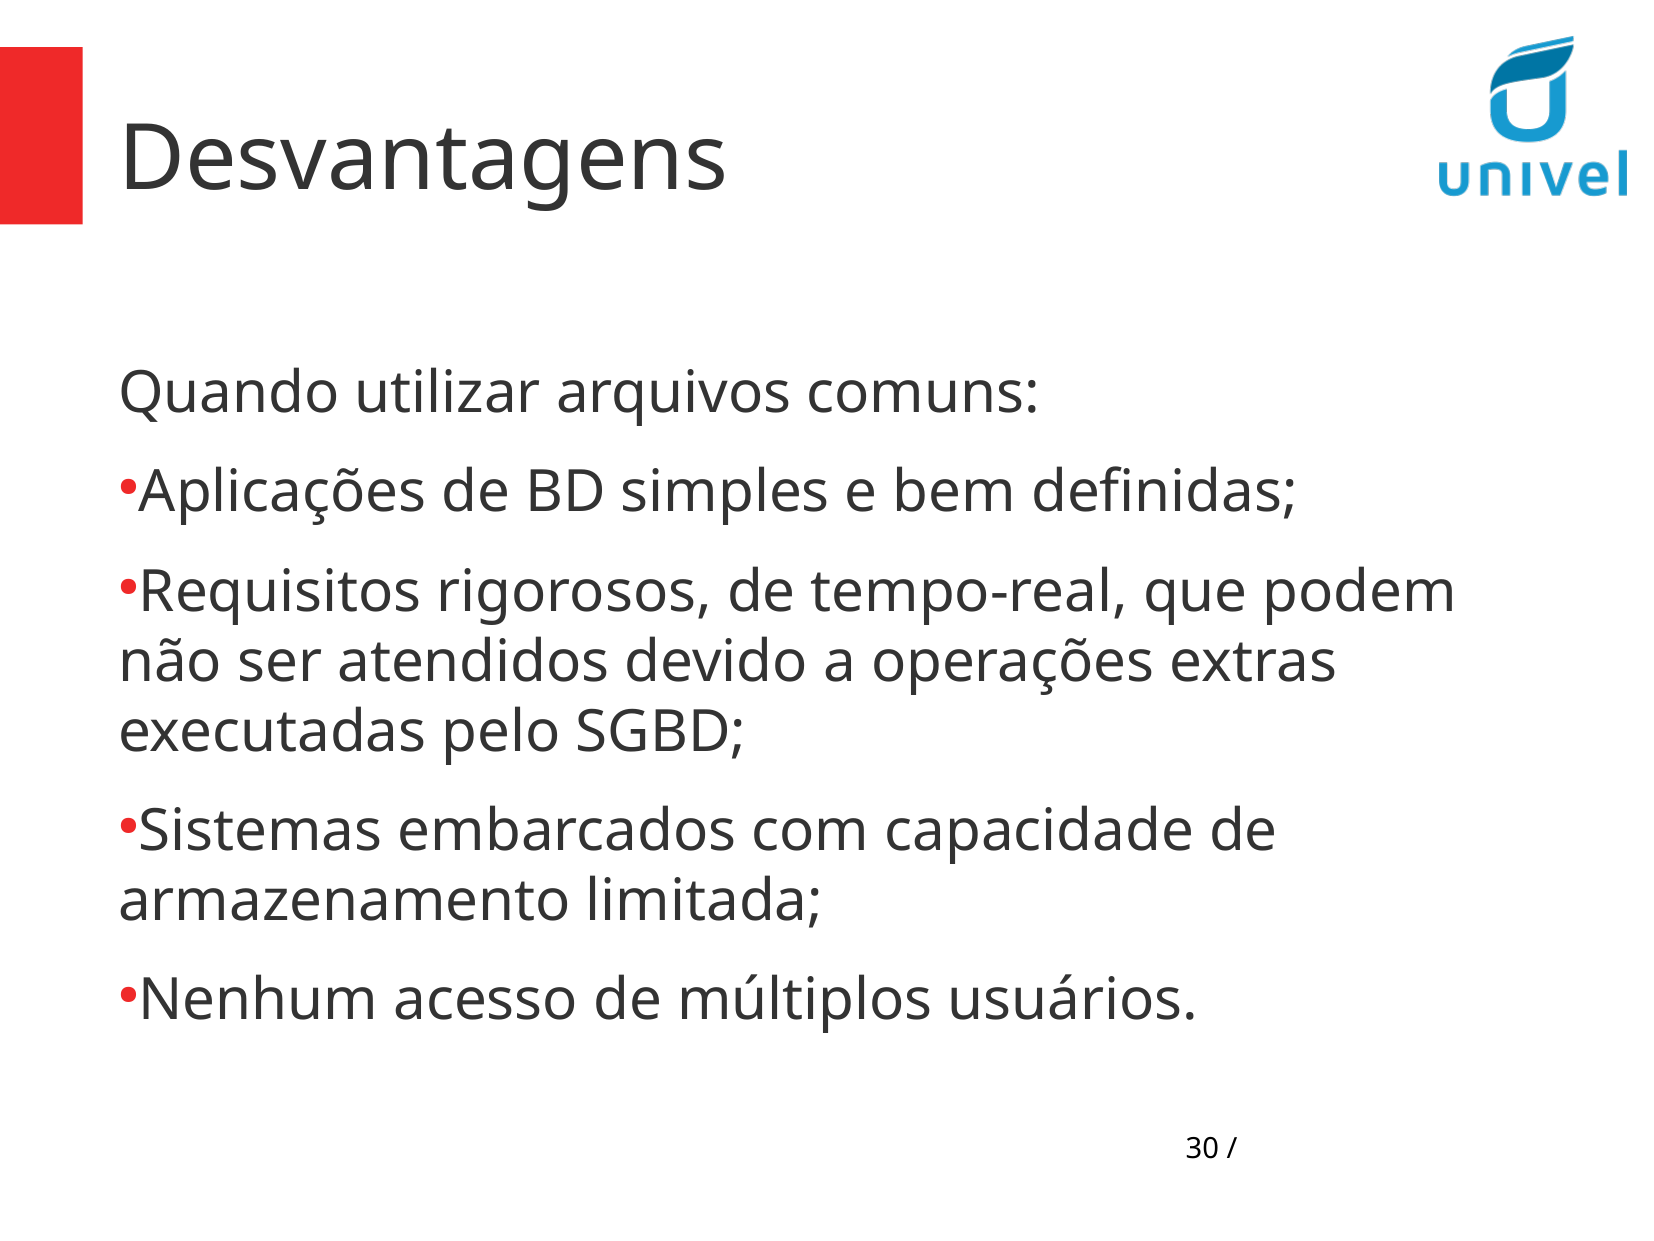

# Desvantagens
Quando utilizar arquivos comuns:
Aplicações de BD simples e bem definidas;
Requisitos rigorosos, de tempo-real, que podem não ser atendidos devido a operações extras executadas pelo SGBD;
Sistemas embarcados com capacidade de armazenamento limitada;
Nenhum acesso de múltiplos usuários.